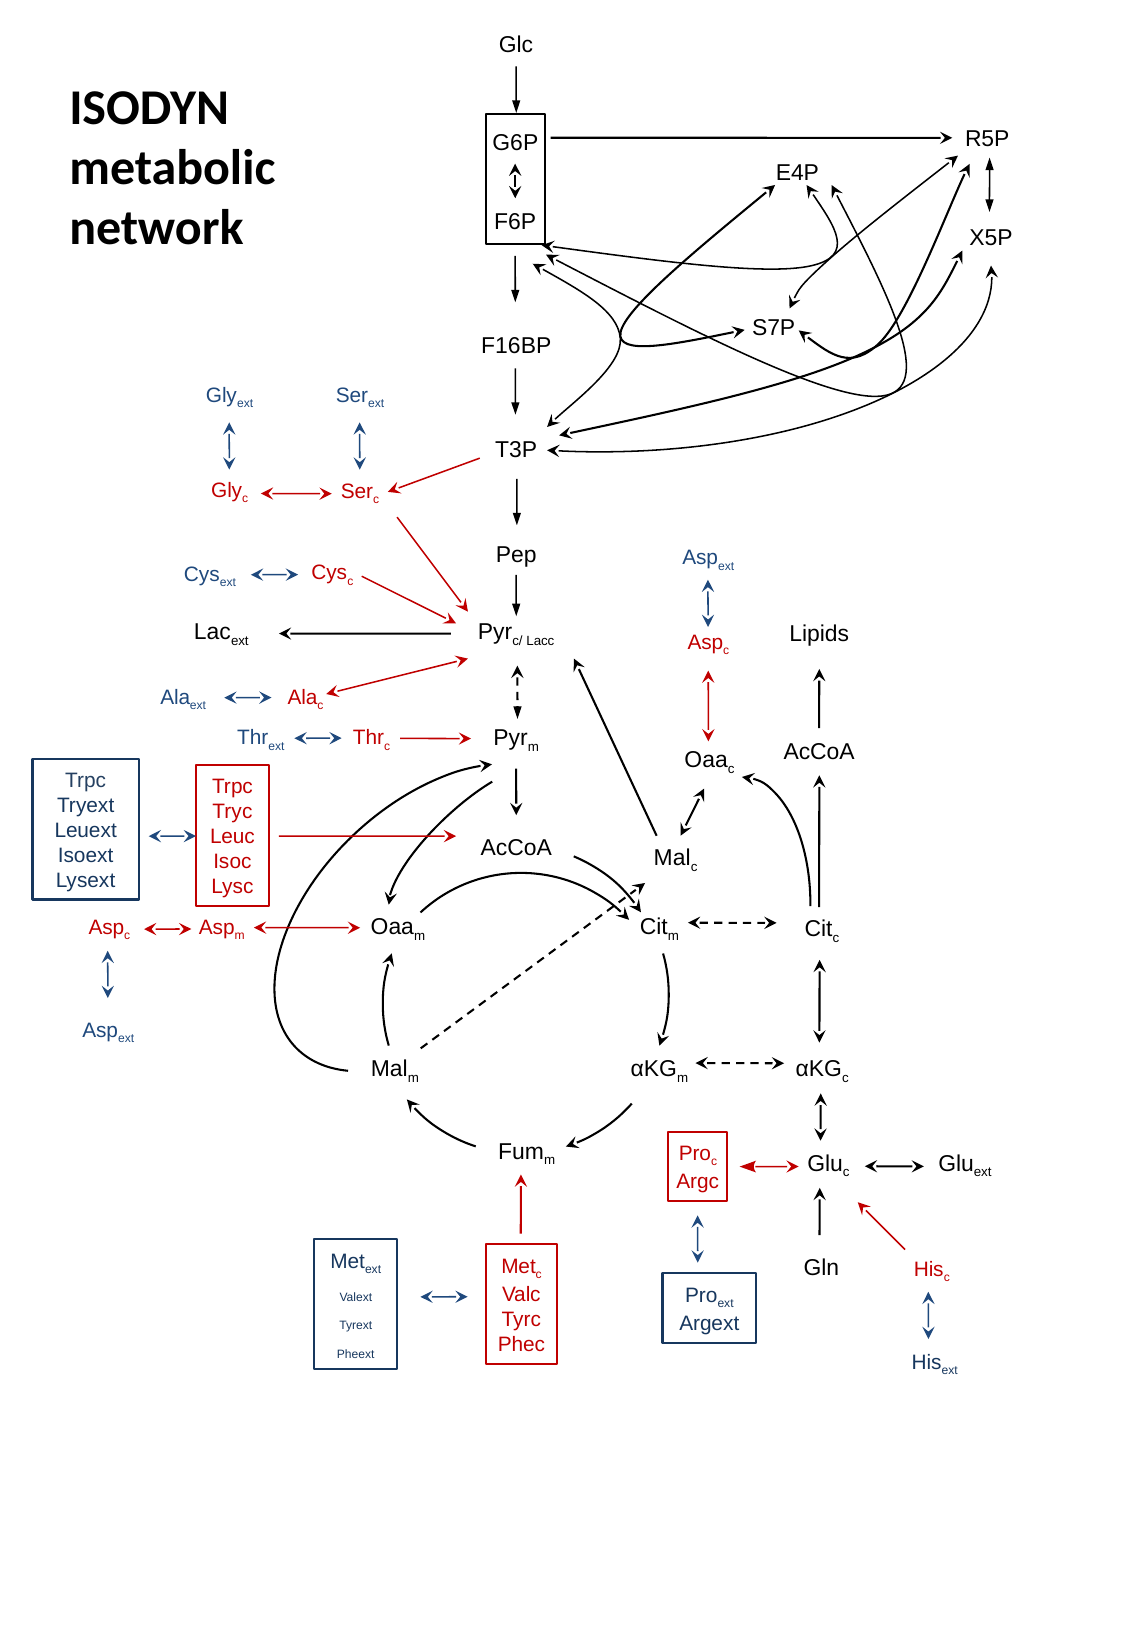

Glc
ISODYN metabolic network
R5P
G6P
E4P
F6P
X5P
S7P
F16BP
T3P
Pep
Lacext
Pyrc/ Lacc
Lipids
Pyrm
AcCoA
Oaac
AcCoA
Oaam
Citm
Citc
Malm
αKGm
αKGc
Fumm
Gluc
Gluext
Gln
Glyext
Serext
Glyc
Serc
Aspext
Cysc
Cysext
Aspc
Alaext
Alac
Thrext
Thrc
Trpc
Tryext
Leuext
Isoext
Lysext
Trpc
Tryc
Leuc
Isoc
Lysc
Malc
Aspc
Aspm
Aspext
Proc
Argc
Metext
Valext
Tyrext
Pheext
Metc
Valc
Tyrc
Phec
Hisc
Proext
Argext
Hisext